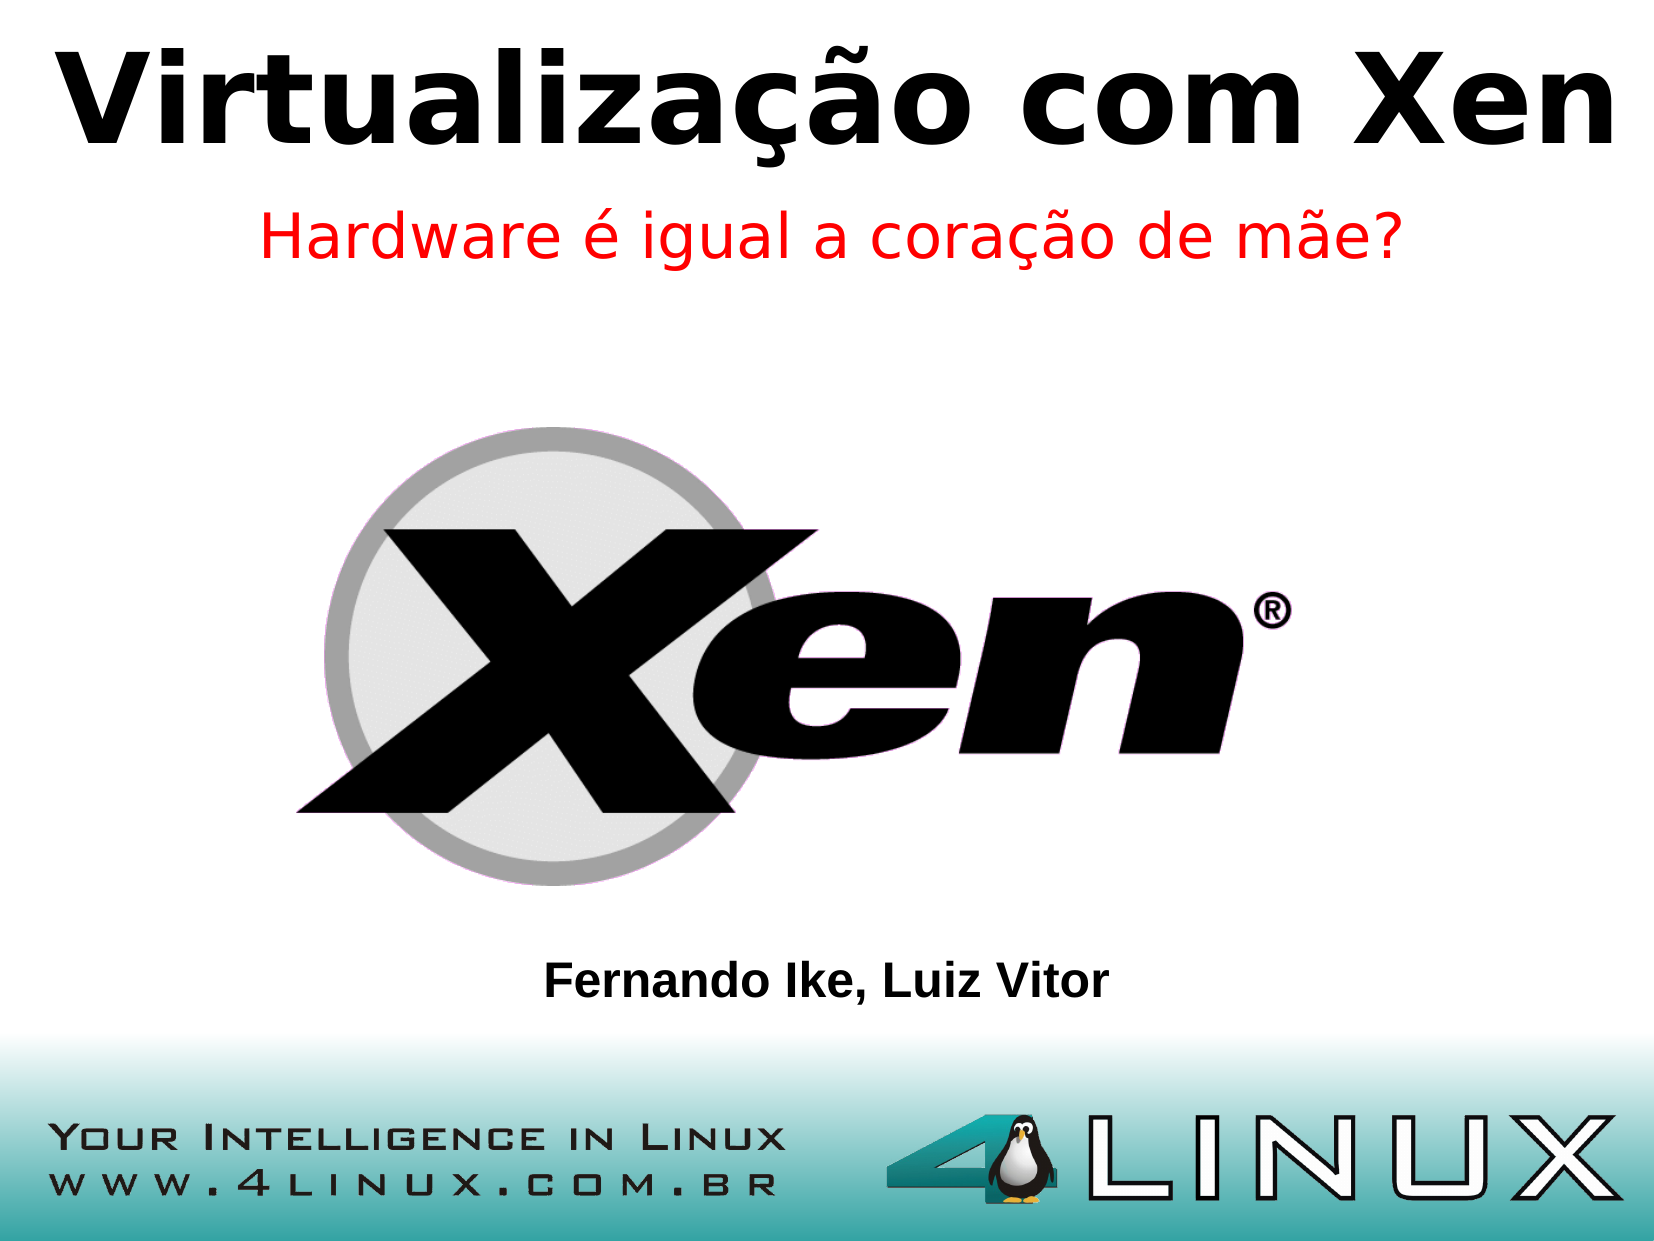

Virtualização com Xen
# Hardware é igual a coração de mãe?
Fernando Ike, Luiz Vitor